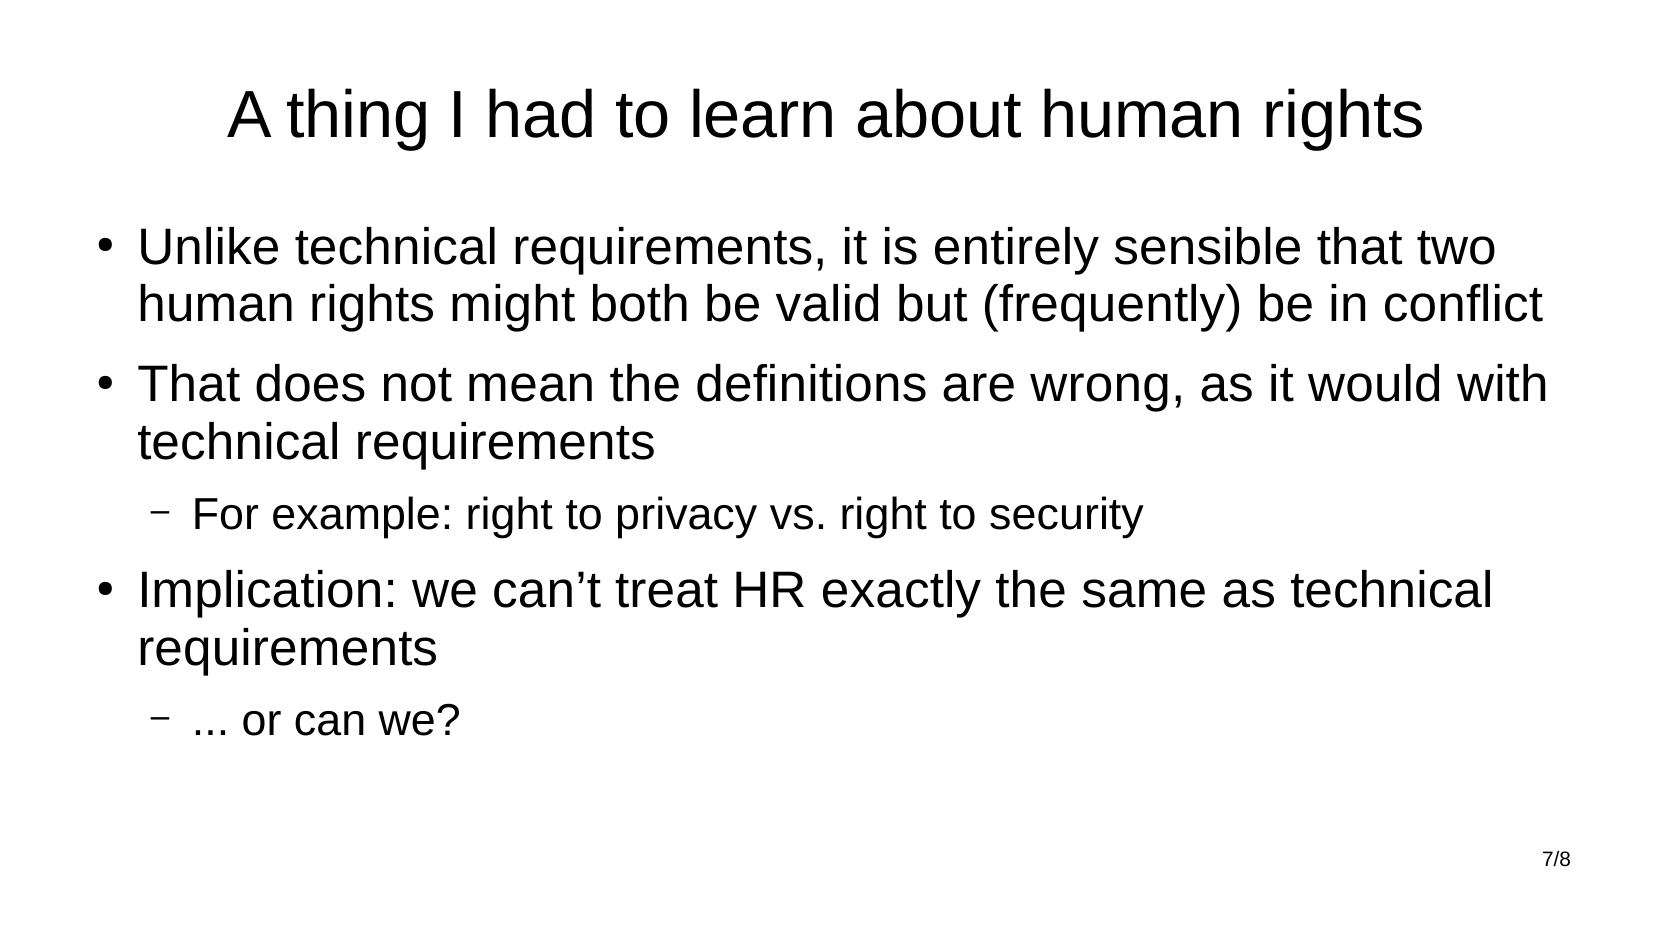

# A thing I had to learn about human rights
Unlike technical requirements, it is entirely sensible that two human rights might both be valid but (frequently) be in conflict
That does not mean the definitions are wrong, as it would with technical requirements
For example: right to privacy vs. right to security
Implication: we can’t treat HR exactly the same as technical requirements
... or can we?
7